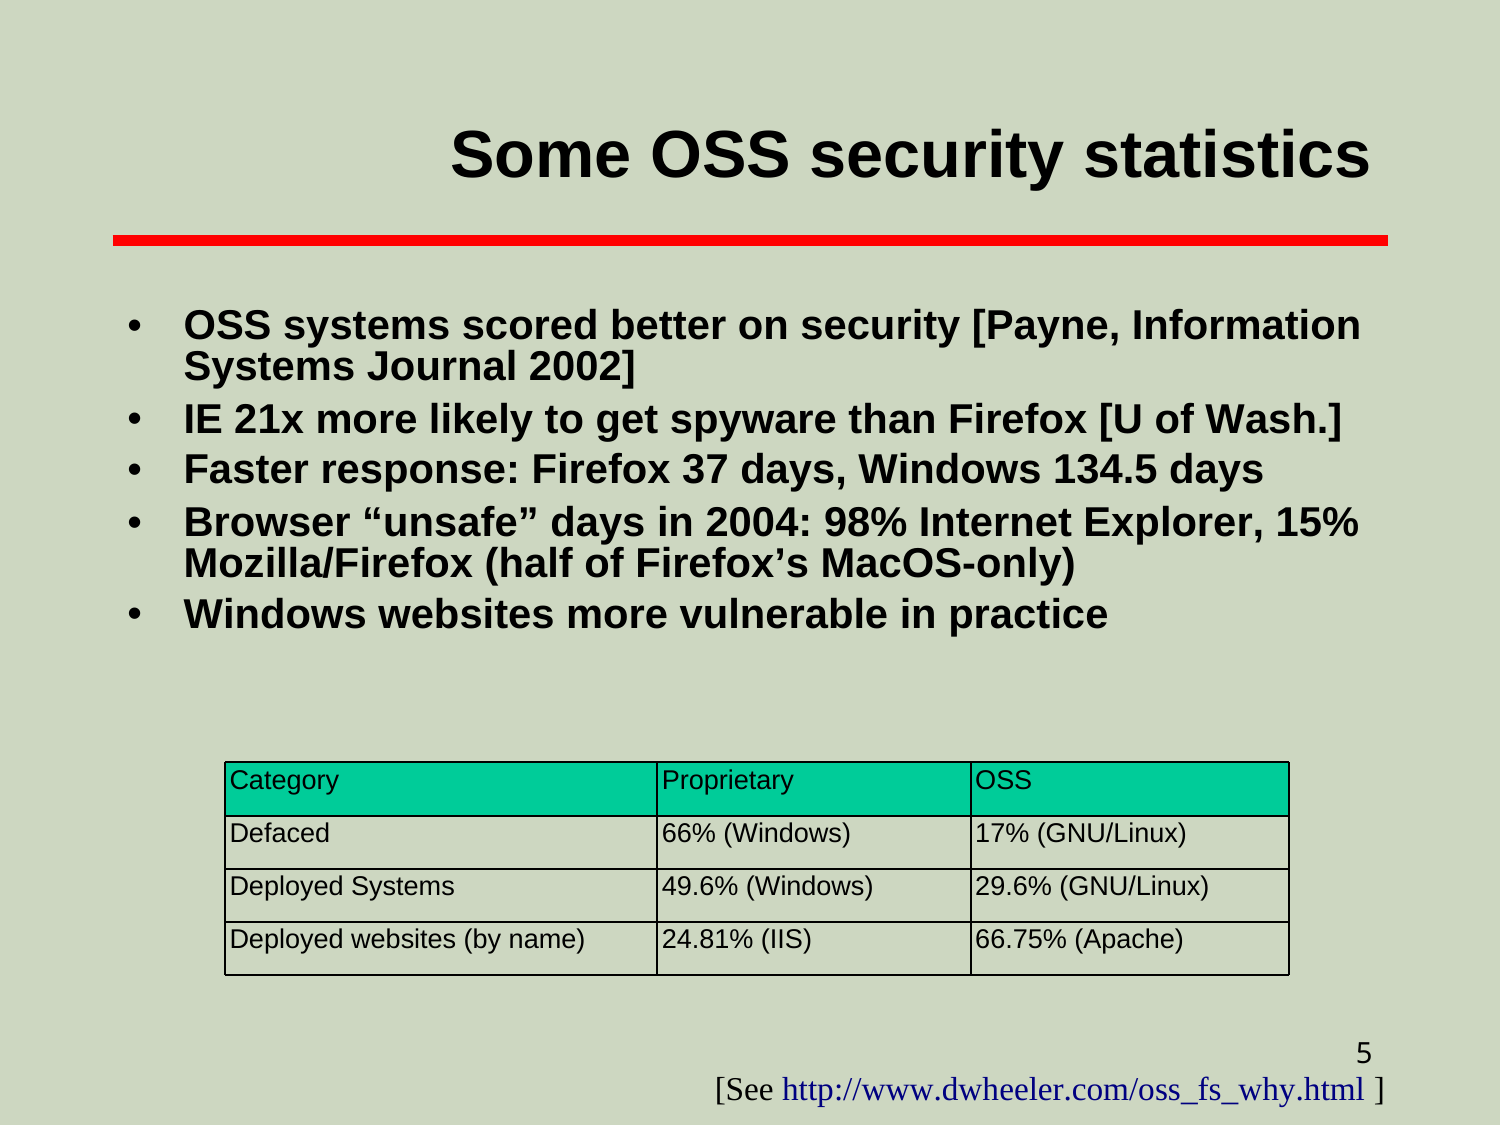

# Some OSS security statistics
OSS systems scored better on security [Payne, Information Systems Journal 2002]
IE 21x more likely to get spyware than Firefox [U of Wash.]
Faster response: Firefox 37 days, Windows 134.5 days
Browser “unsafe” days in 2004: 98% Internet Explorer, 15% Mozilla/Firefox (half of Firefox’s MacOS-only)
Windows websites more vulnerable in practice
Category
Proprietary
OSS
Defaced
66% (Windows)
17% (GNU/Linux)
Deployed Systems
49.6% (Windows)
29.6% (GNU/Linux)
Deployed websites (by name)
24.81% (IIS)
66.75% (Apache)
[See http://www.dwheeler.com/oss_fs_why.html ]